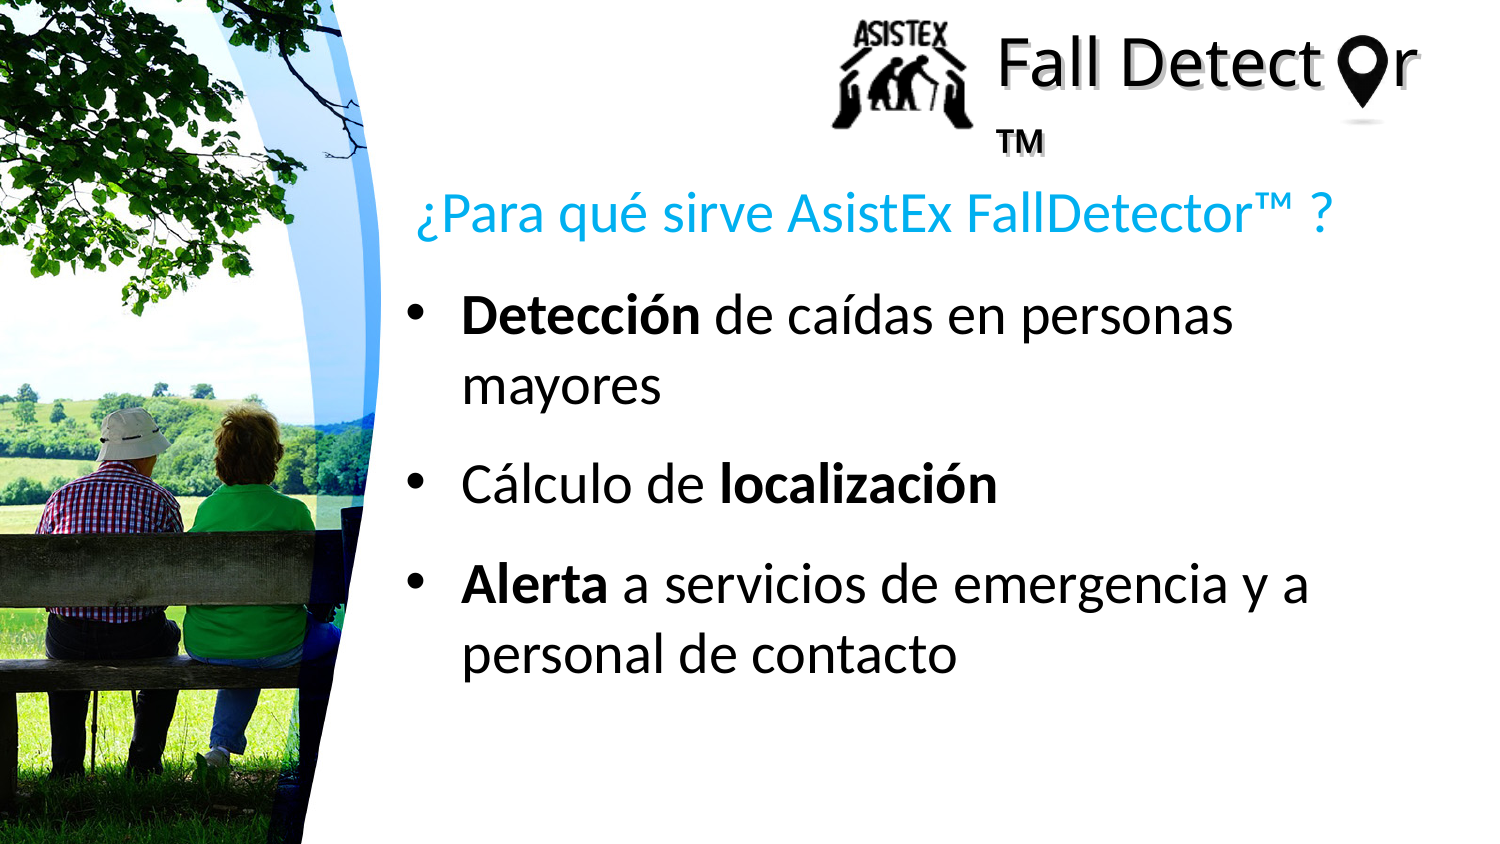

Fall Detect r ™
# ¿Para qué sirve AsistEx FallDetector™ ?
Detección de caídas en personas mayores
Cálculo de localización
Alerta a servicios de emergencia y a personal de contacto